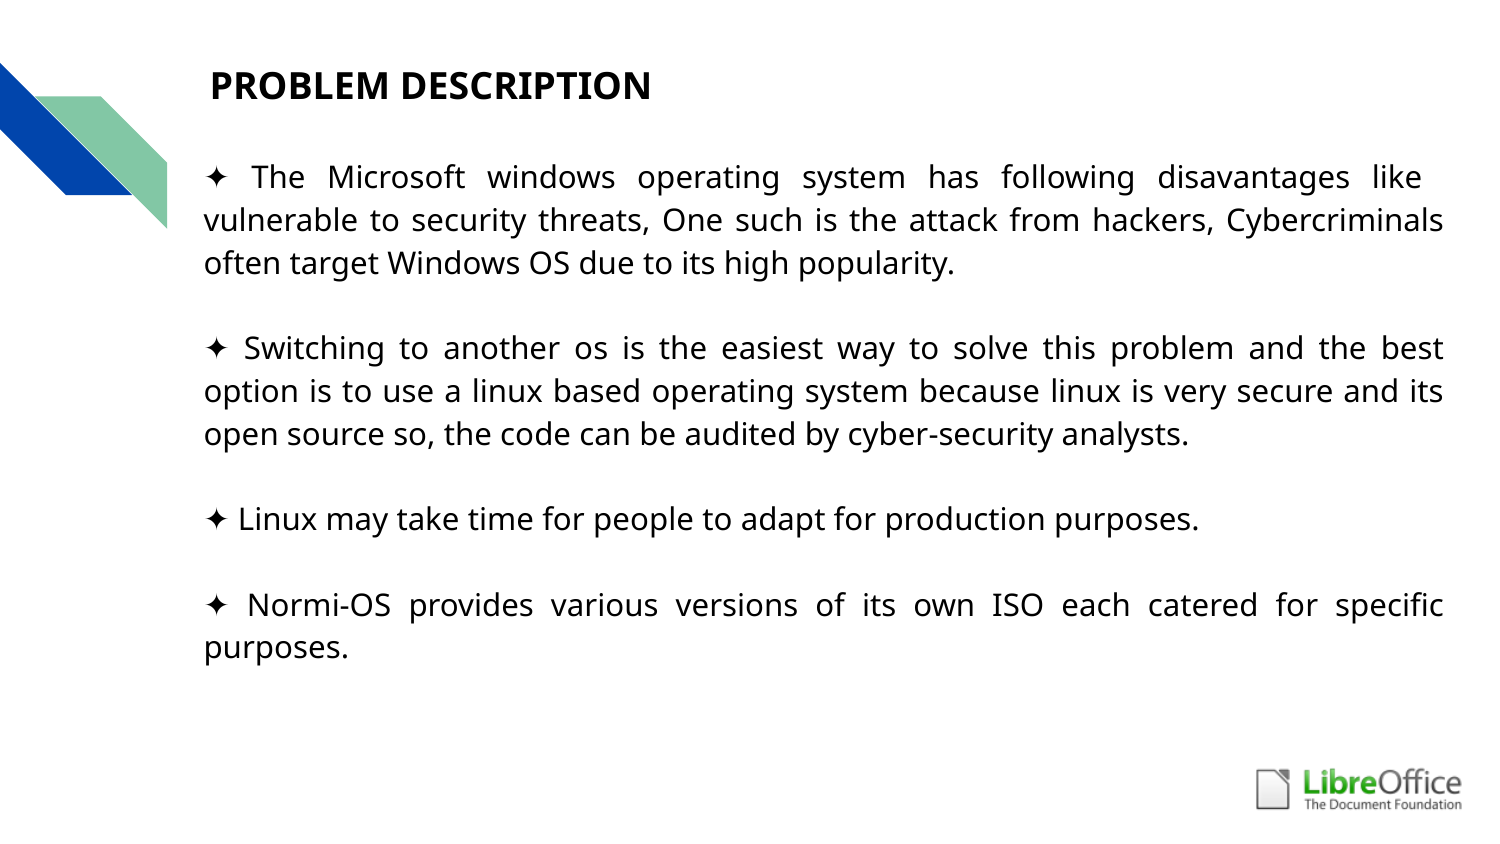

PROBLEM DESCRIPTION
✦ The Microsoft windows operating system has following disavantages like vulnerable to security threats, One such is the attack from hackers, Cybercriminals often target Windows OS due to its high popularity.
✦ Switching to another os is the easiest way to solve this problem and the best option is to use a linux based operating system because linux is very secure and its open source so, the code can be audited by cyber-security analysts.
✦ Linux may take time for people to adapt for production purposes.
✦ Normi-OS provides various versions of its own ISO each catered for specific purposes.